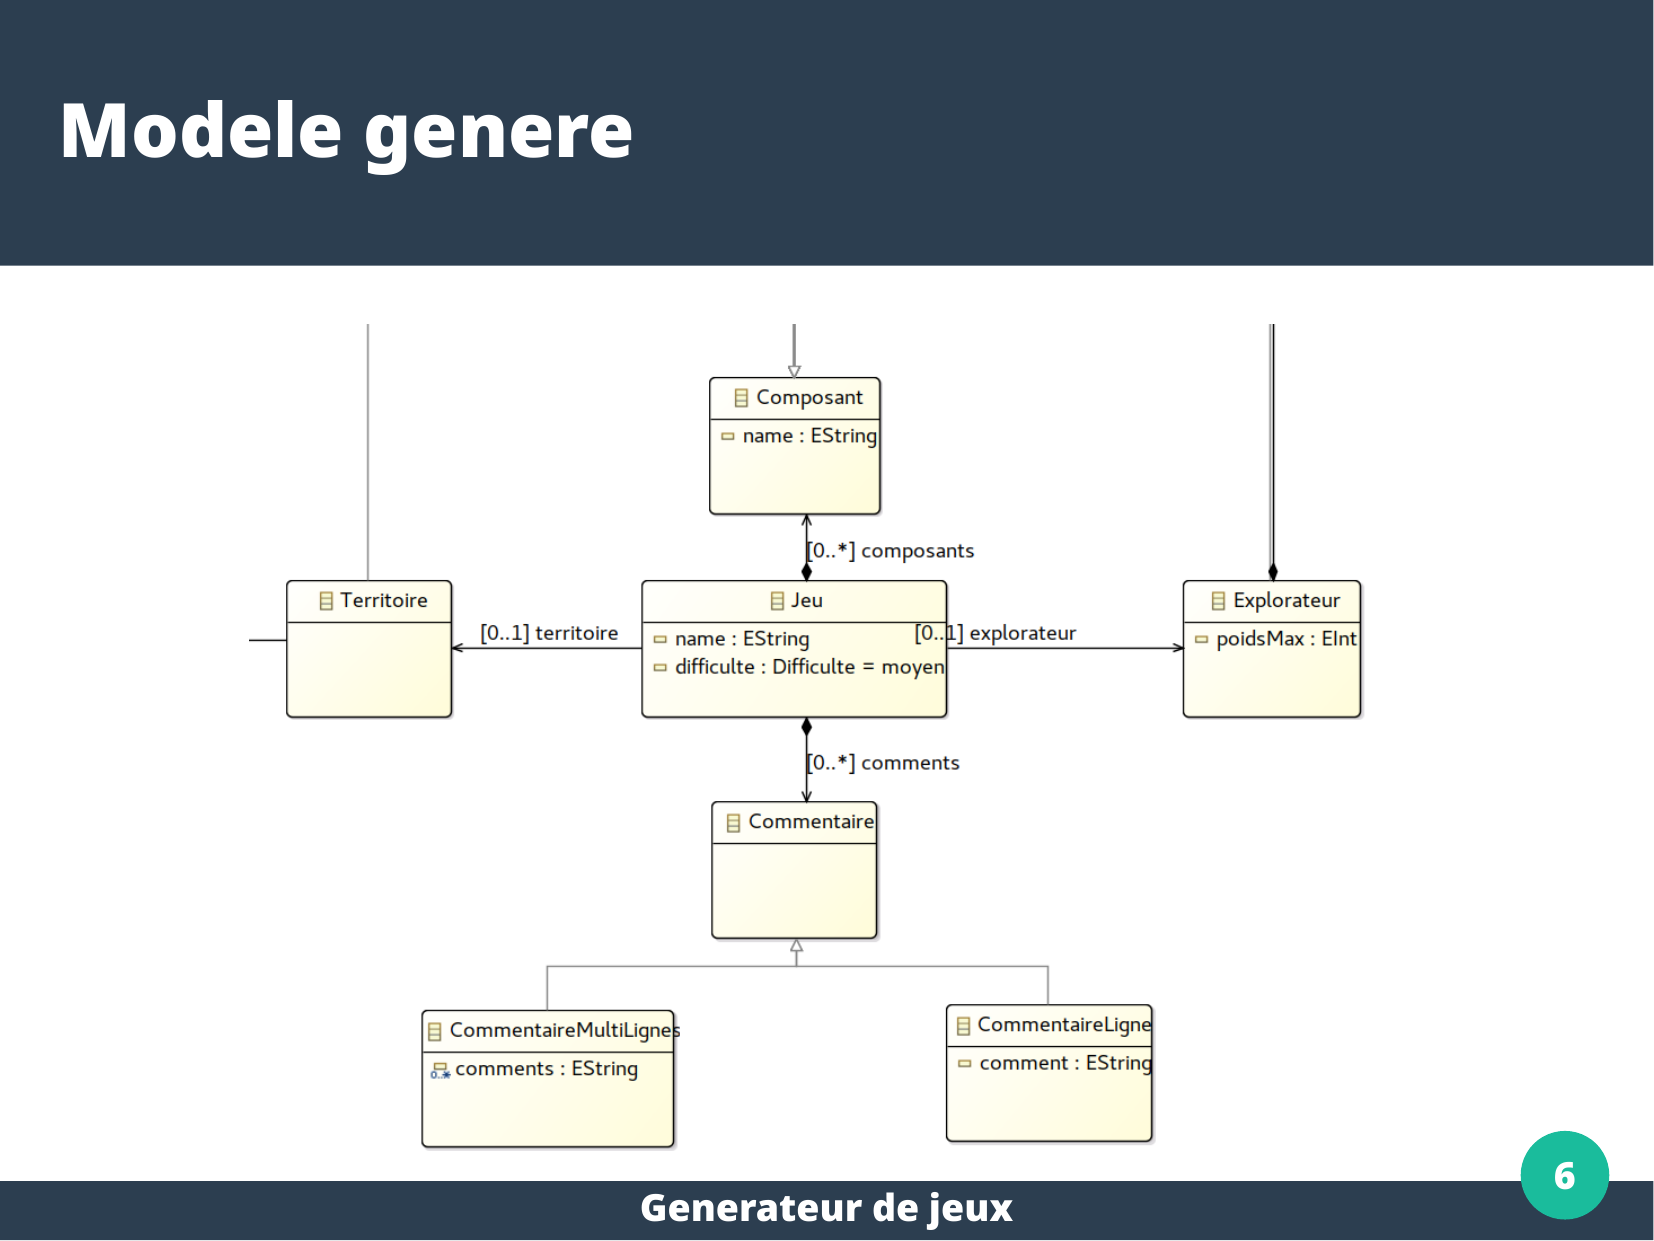

# Modele genere
6
Generateur de jeux